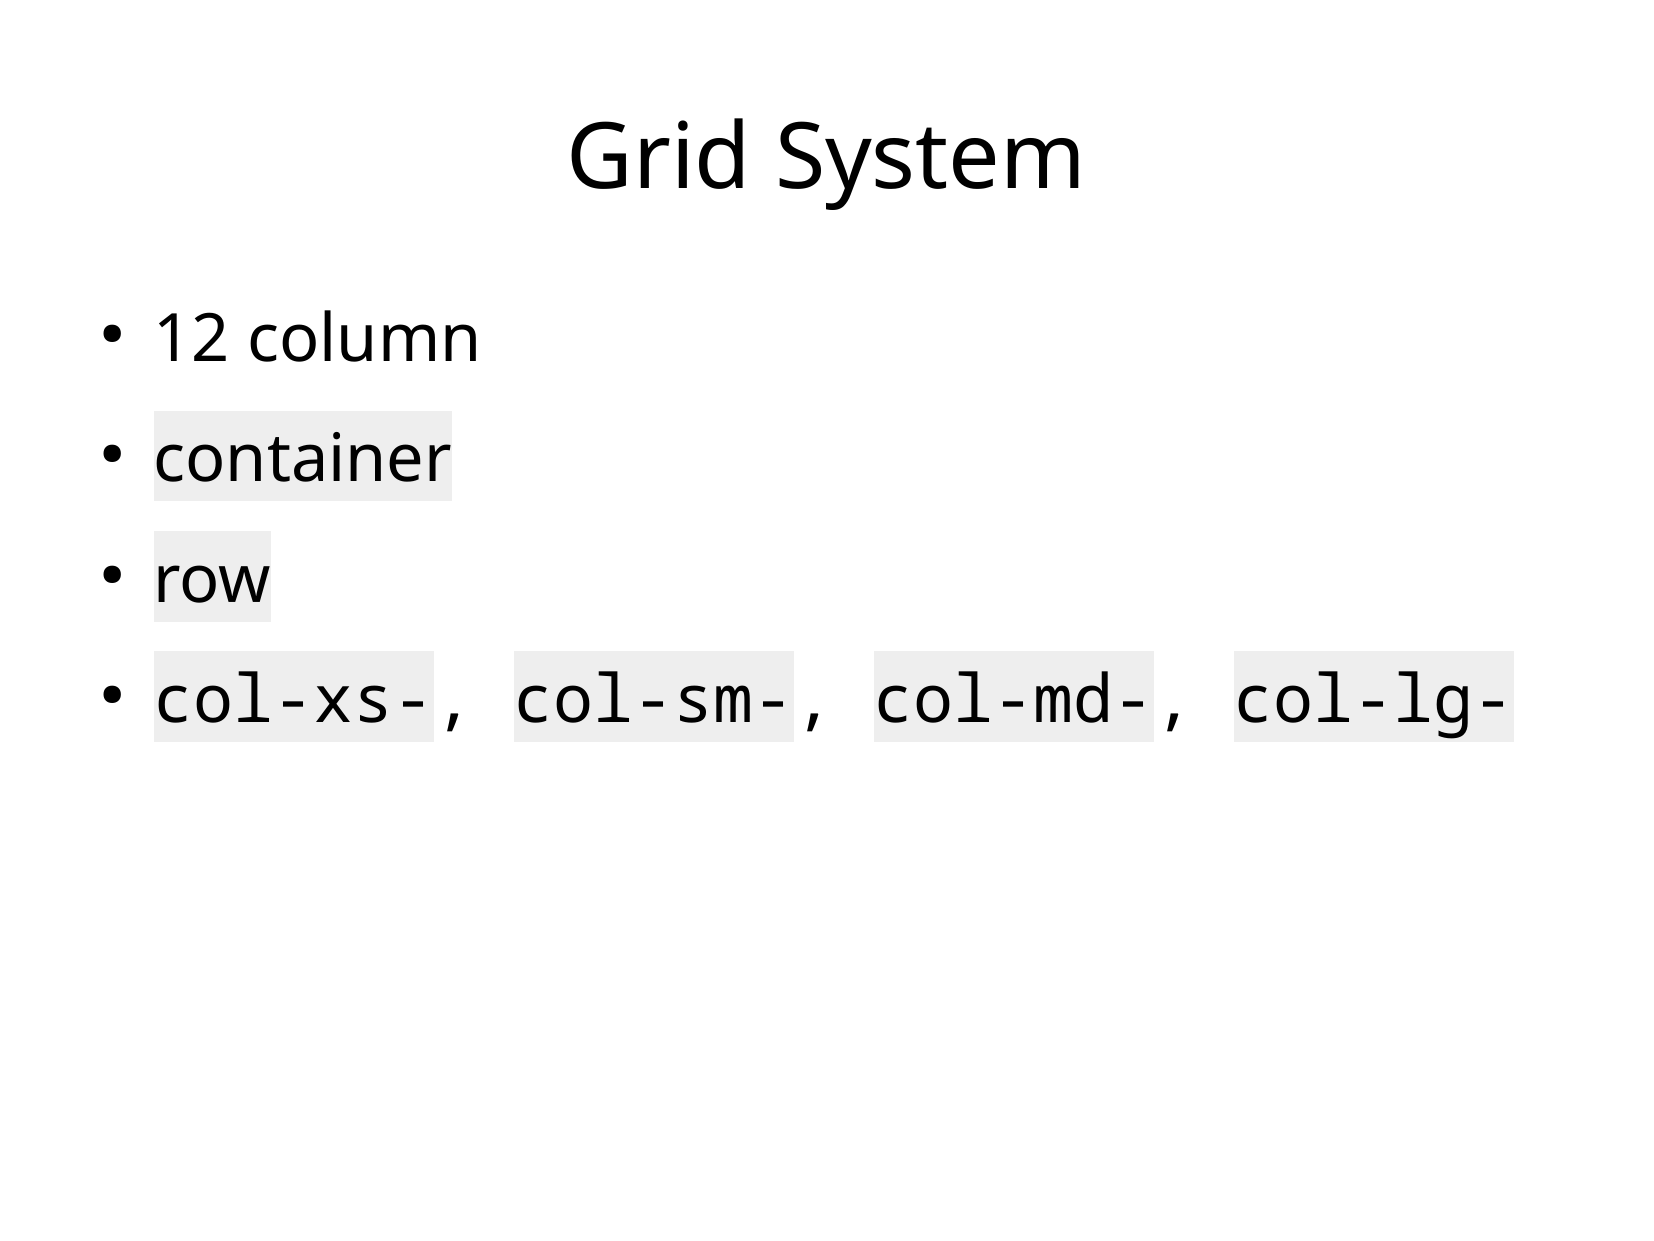

# Grid System
12 column
container
row
col-xs-, col-sm-, col-md-, col-lg-